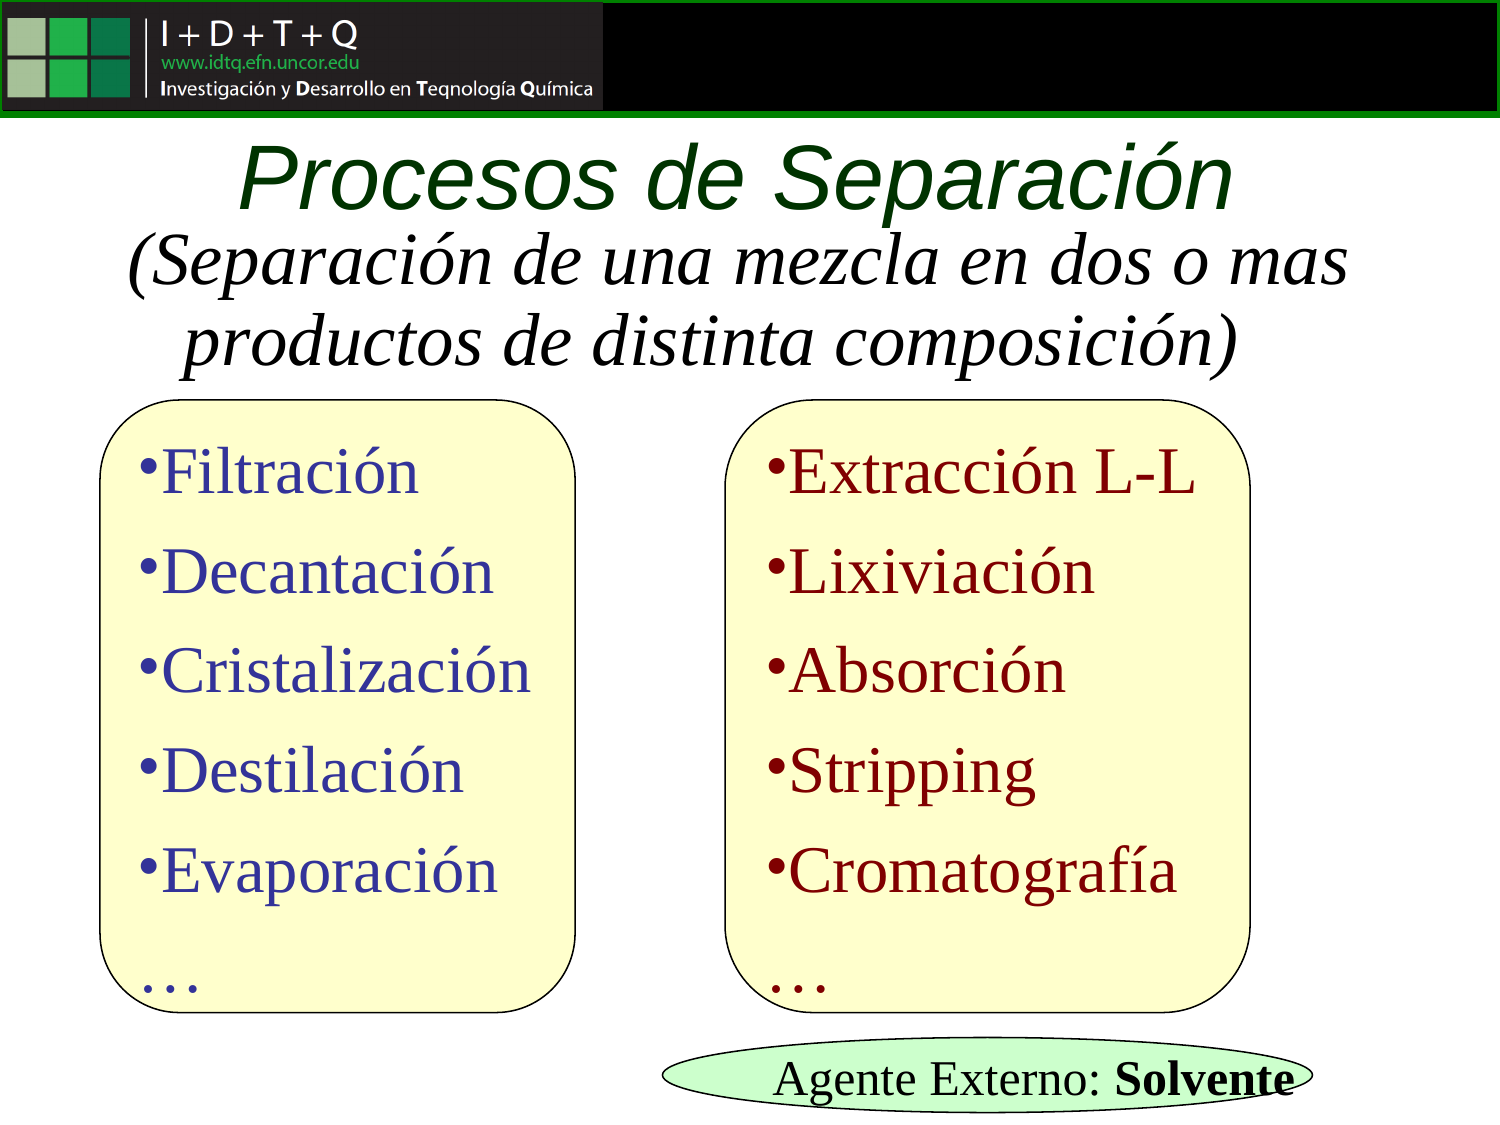

Procesos de Separación
# (Separación de una mezcla en dos o mas productos de distinta composición)
Filtración
Decantación
Cristalización
Destilación
Evaporación
…
Extracción L-L
Lixiviación
Absorción
Stripping
Cromatografía
…
Agente Externo: Solvente